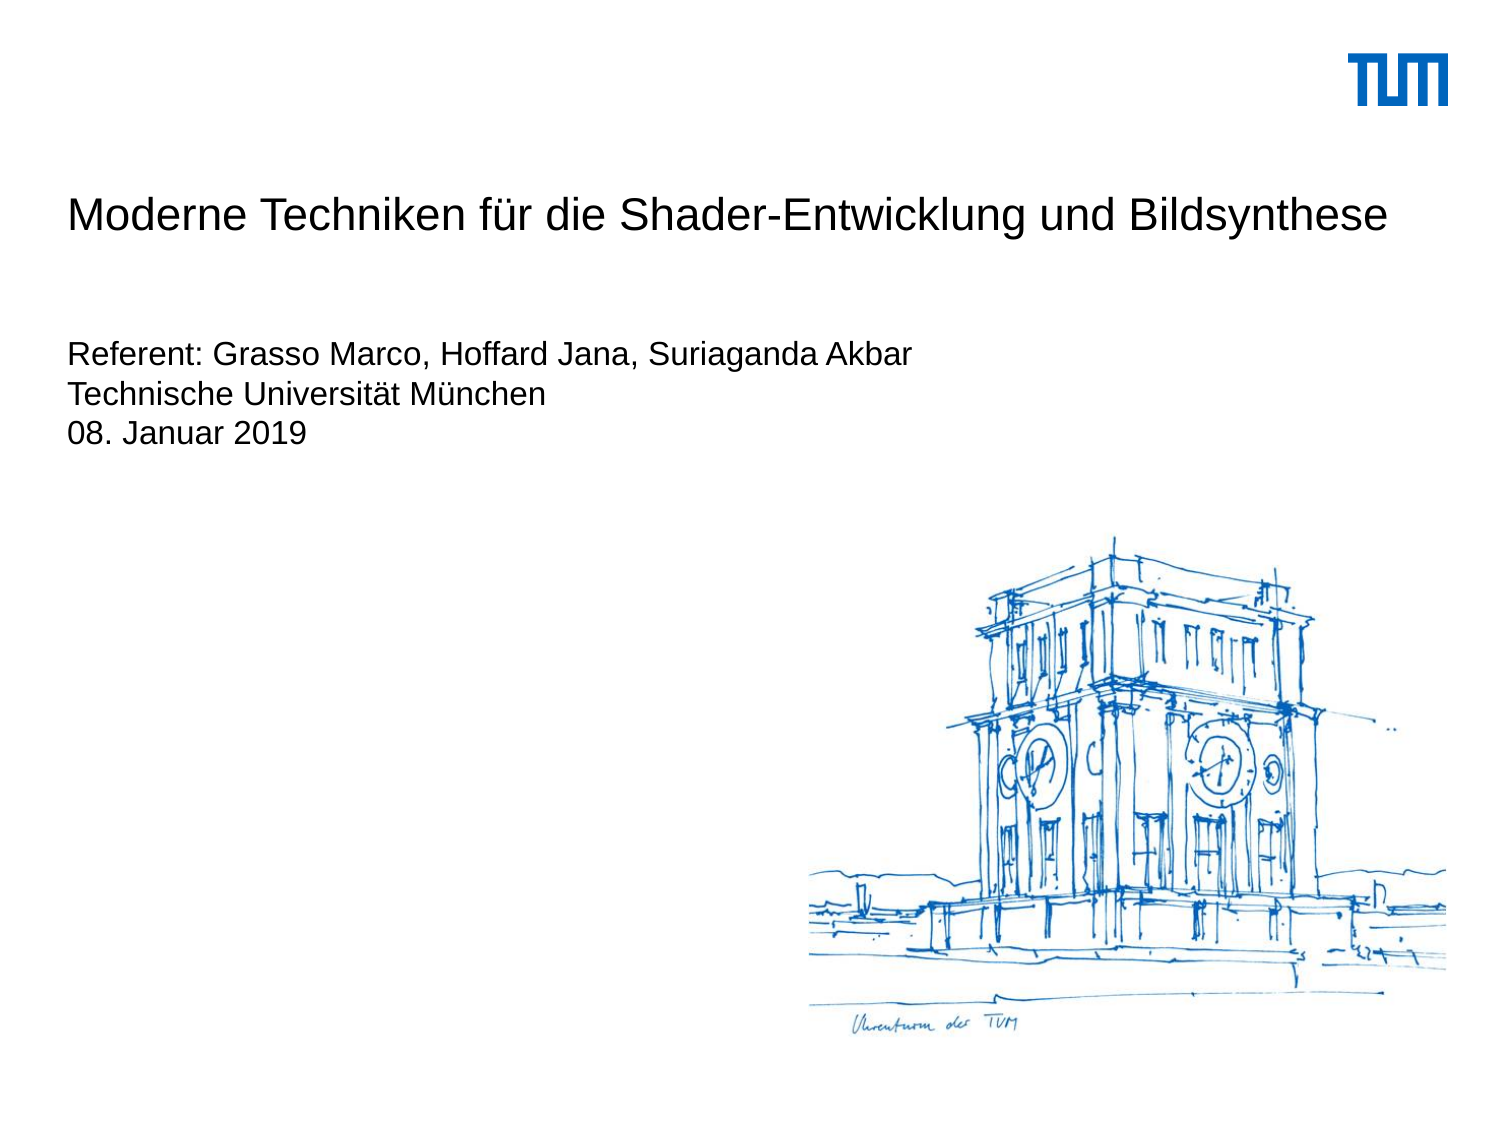

Moderne Techniken für die Shader-Entwicklung und Bildsynthese
# Referent: Grasso Marco, Hoffard Jana, Suriaganda Akbar
Technische Universität München
08. Januar 2019